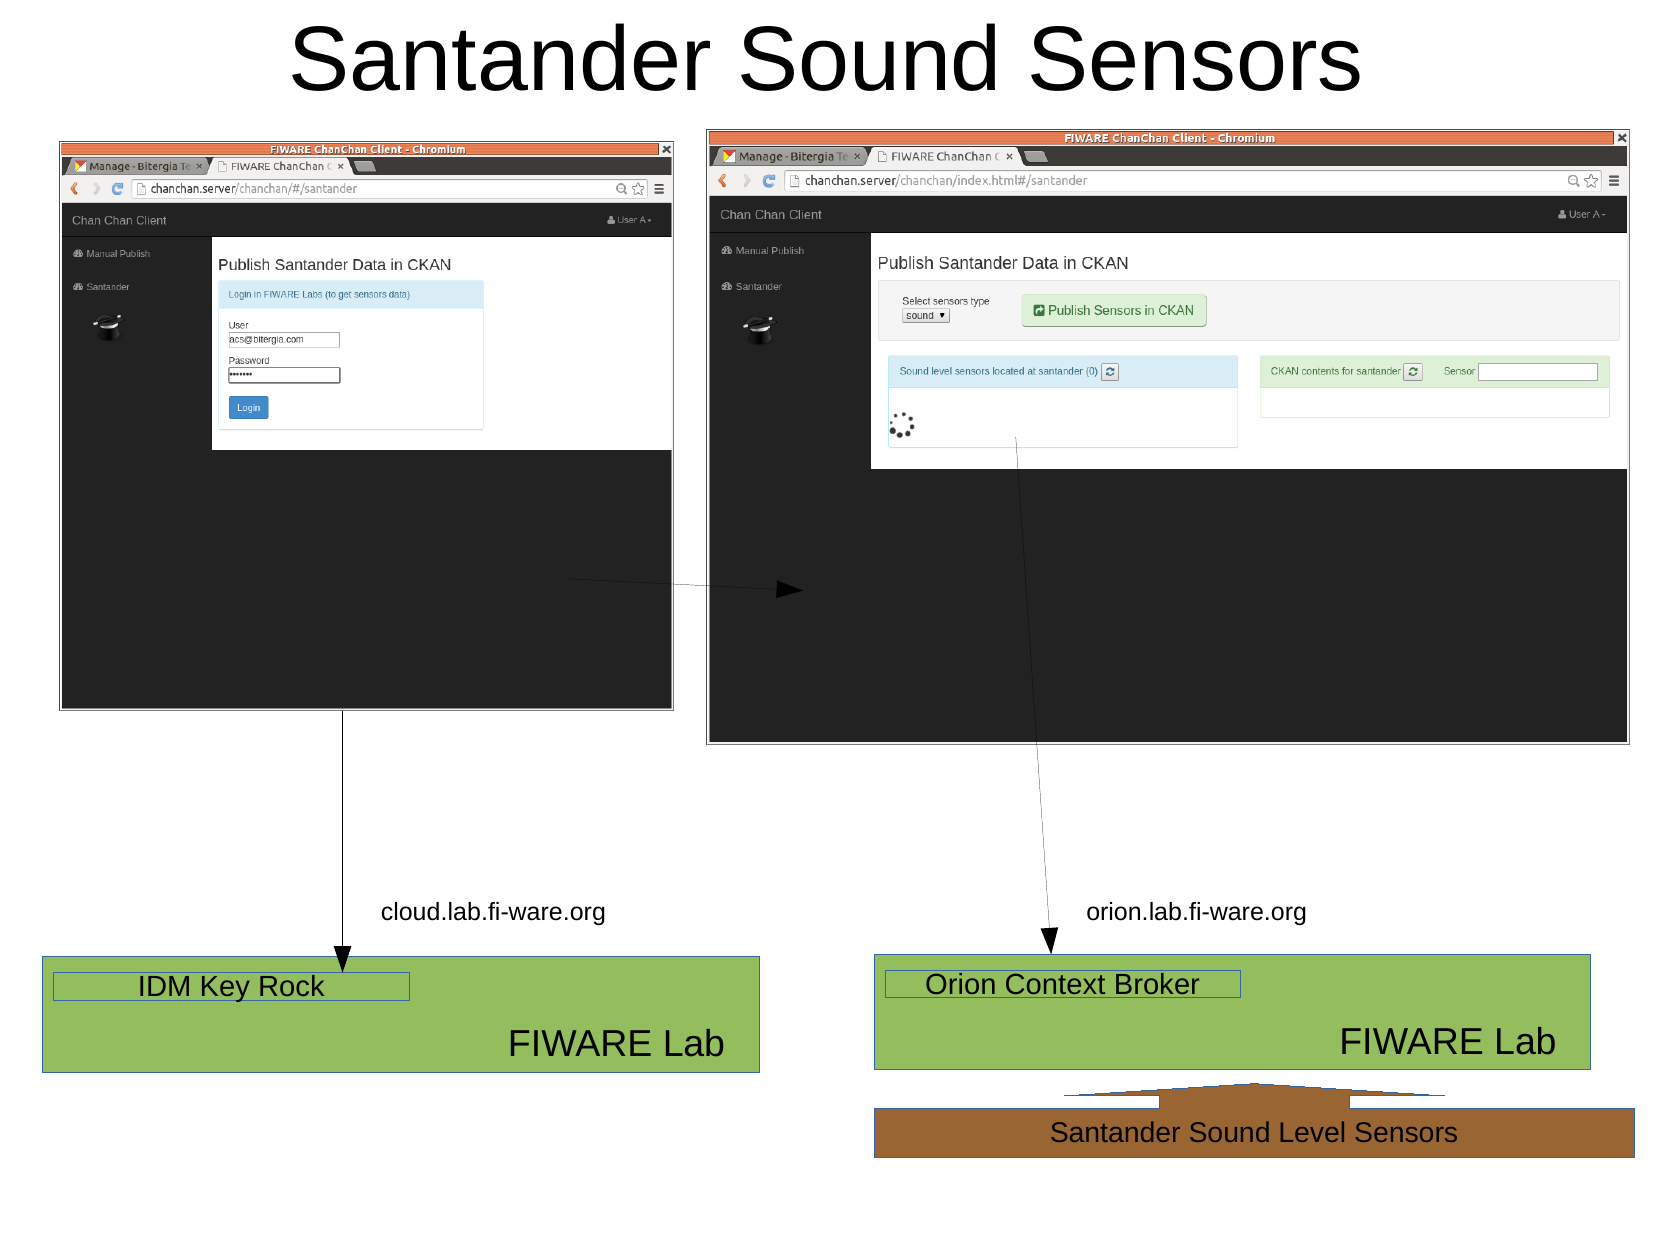

# Santander Sound Sensors
cloud.lab.fi-ware.org
orion.lab.fi-ware.org
Orion Context Broker
FIWARE Lab
IDM Key Rock
FIWARE Lab
Santander Sound Level Sensors